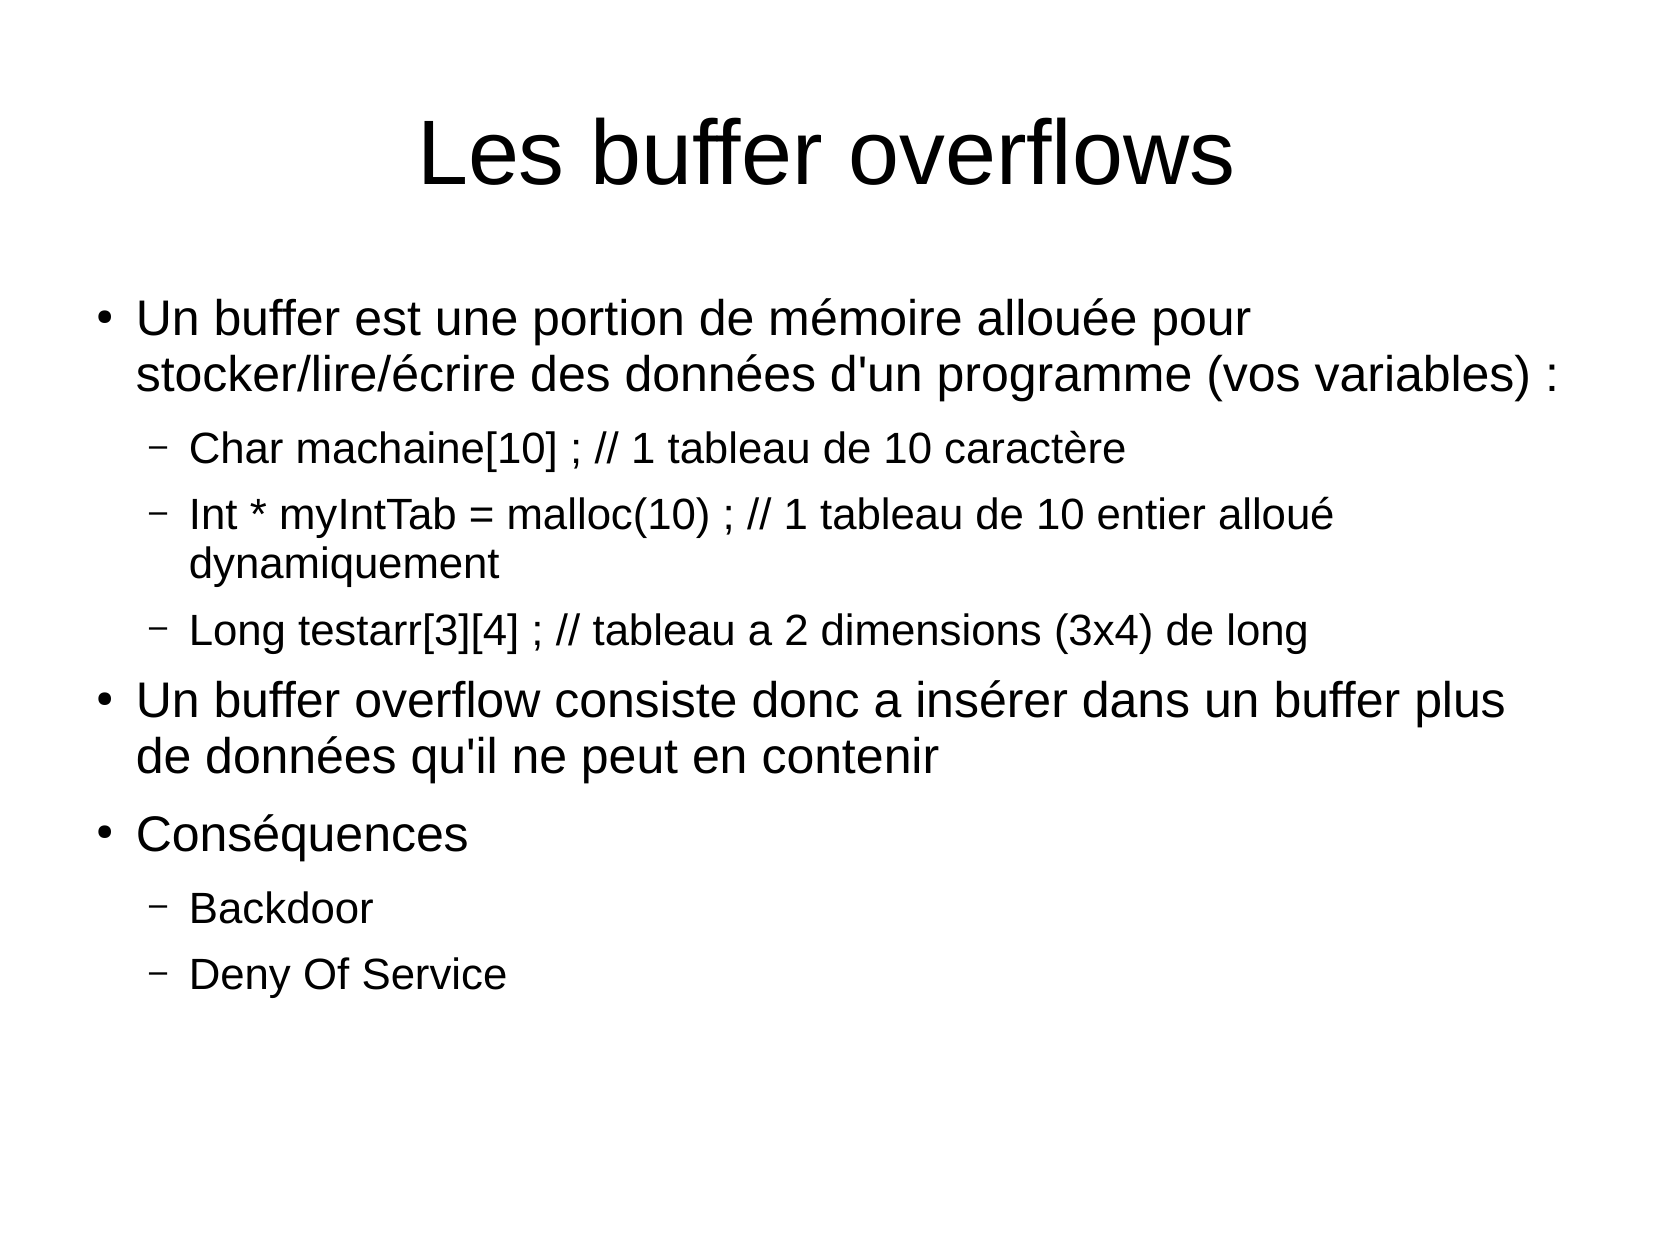

# Les buffer overflows
Un buffer est une portion de mémoire allouée pour stocker/lire/écrire des données d'un programme (vos variables) :
Char machaine[10] ; // 1 tableau de 10 caractère
Int * myIntTab = malloc(10) ; // 1 tableau de 10 entier alloué dynamiquement
Long testarr[3][4] ; // tableau a 2 dimensions (3x4) de long
Un buffer overflow consiste donc a insérer dans un buffer plus de données qu'il ne peut en contenir
Conséquences
Backdoor
Deny Of Service